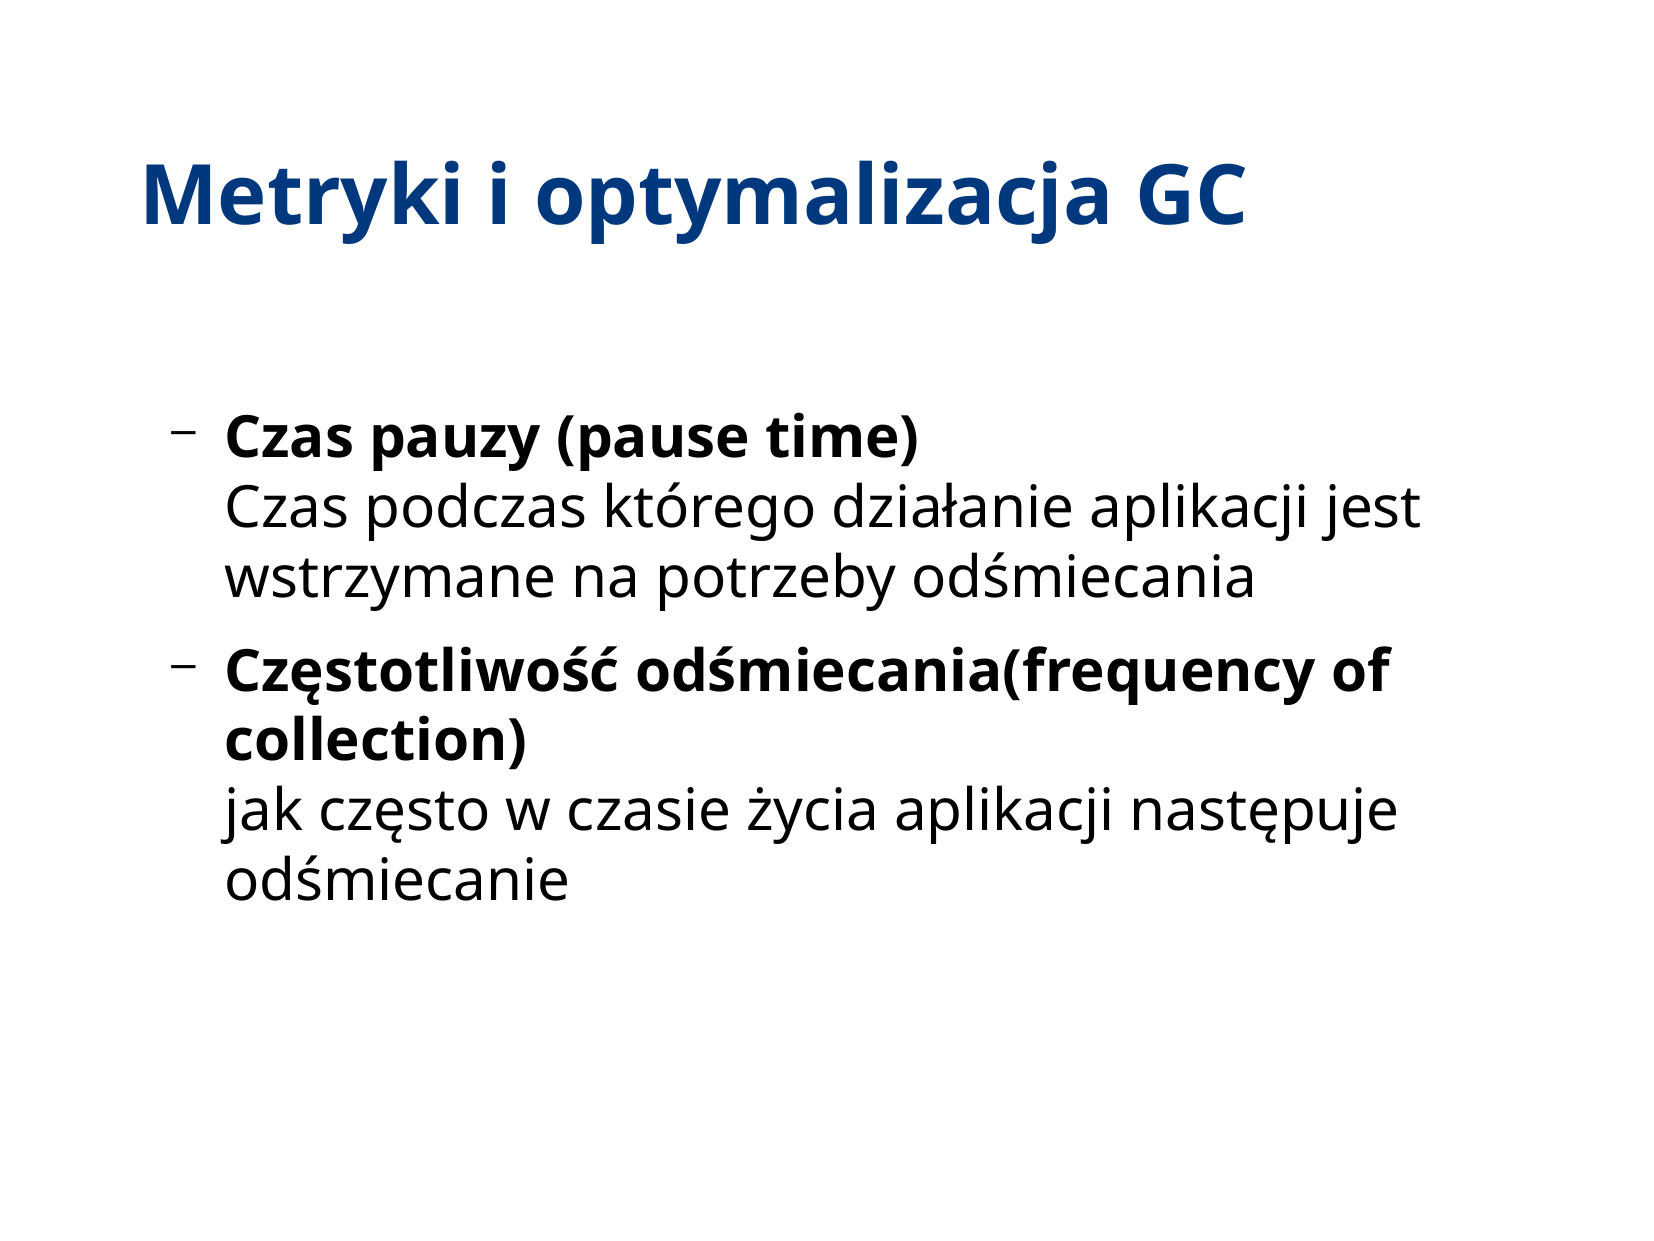

# Metryki i optymalizacja GC
Czas pauzy (pause time)
Czas podczas którego działanie aplikacji jest wstrzymane na potrzeby odśmiecania
Częstotliwość odśmiecania(frequency of collection)
jak często w czasie życia aplikacji następuje odśmiecanie